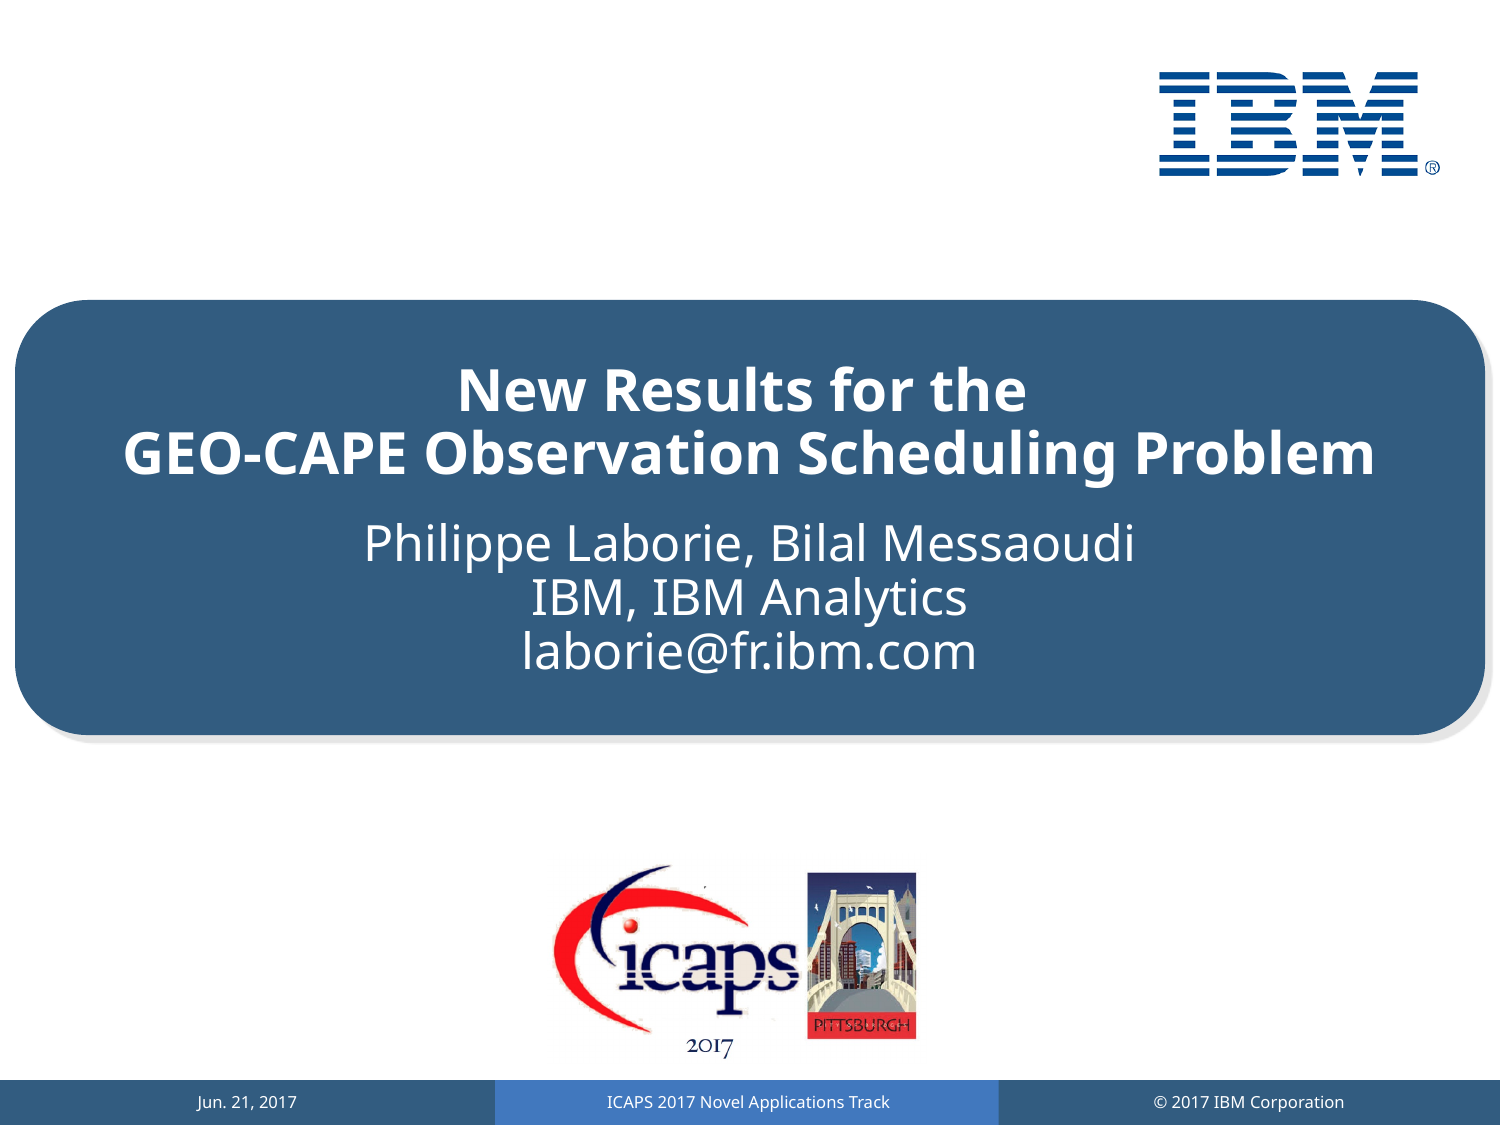

# New Results for the GEO-CAPE Observation Scheduling Problem Philippe Laborie, Bilal Messaoudi IBM, IBM Analytics laborie@fr.ibm.com